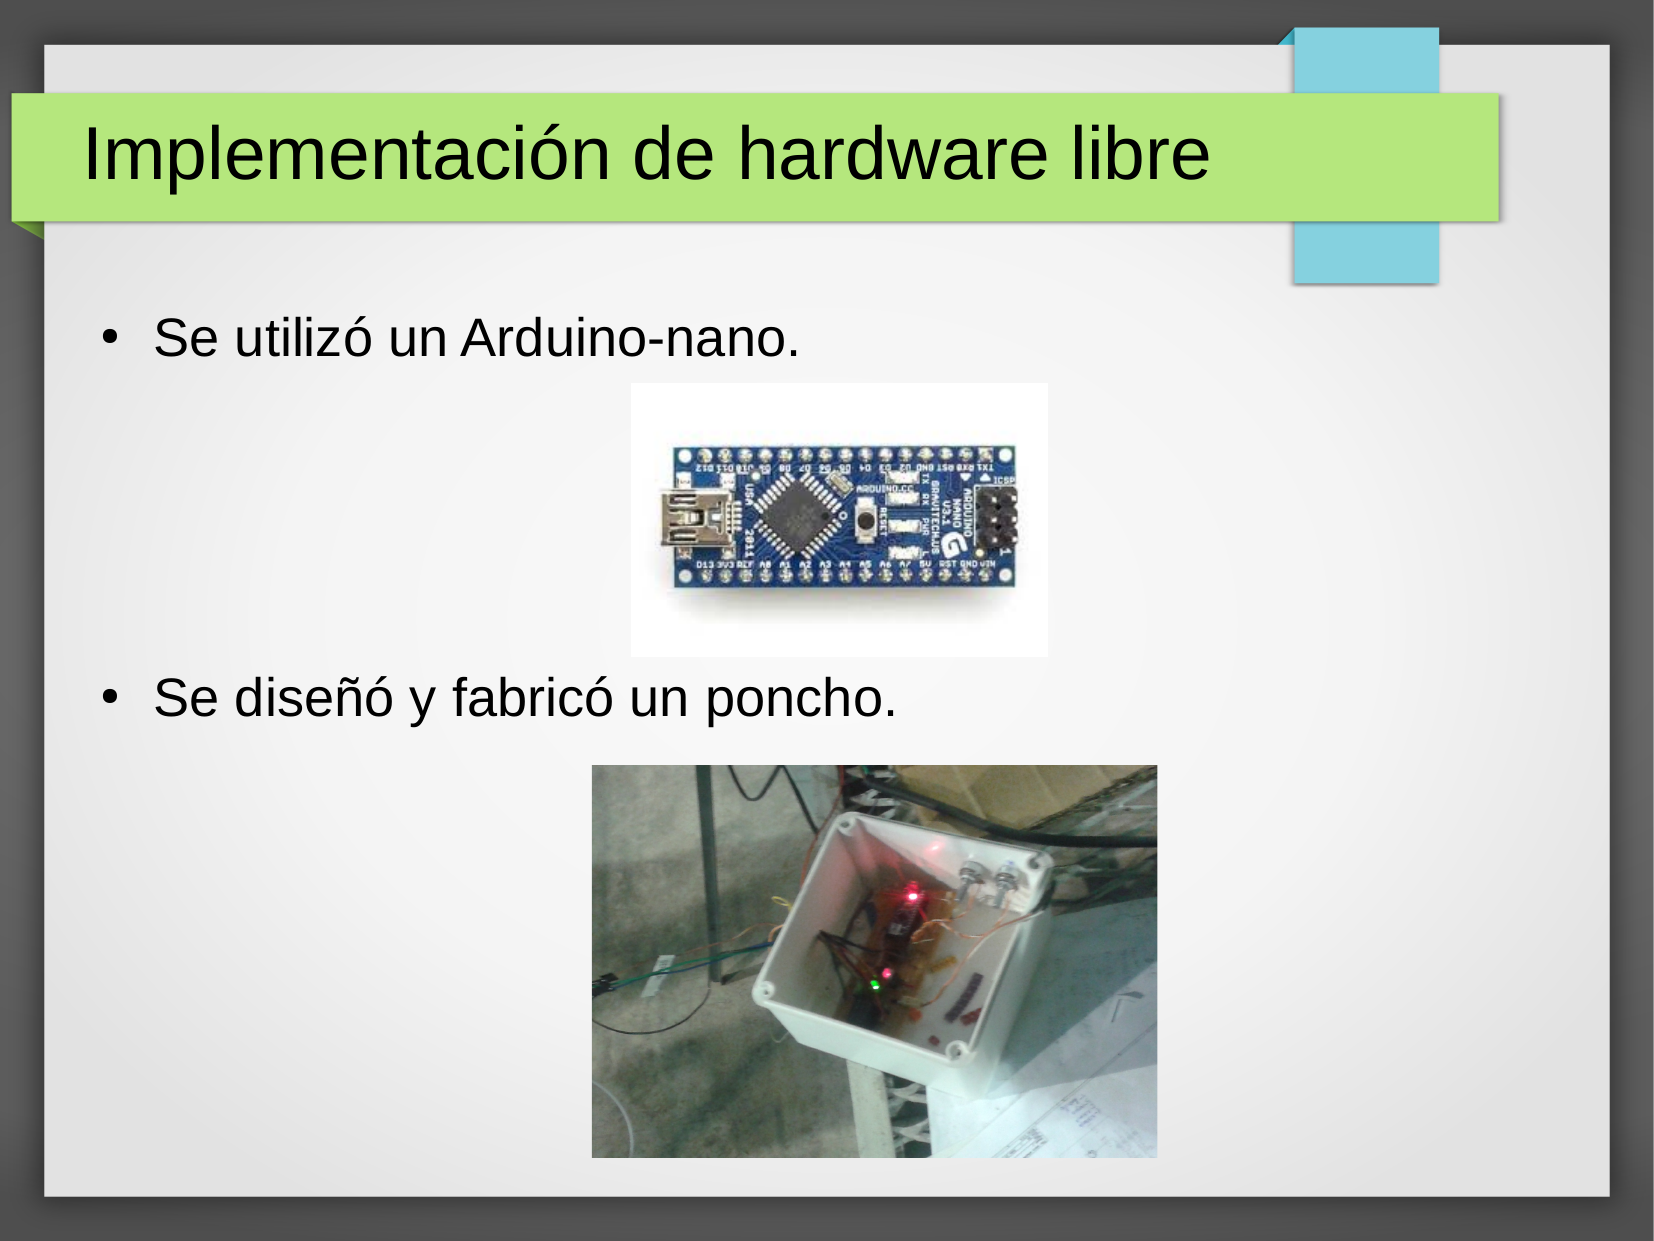

# Implementación de hardware libre
Se utilizó un Arduino-nano.
Se diseñó y fabricó un poncho.